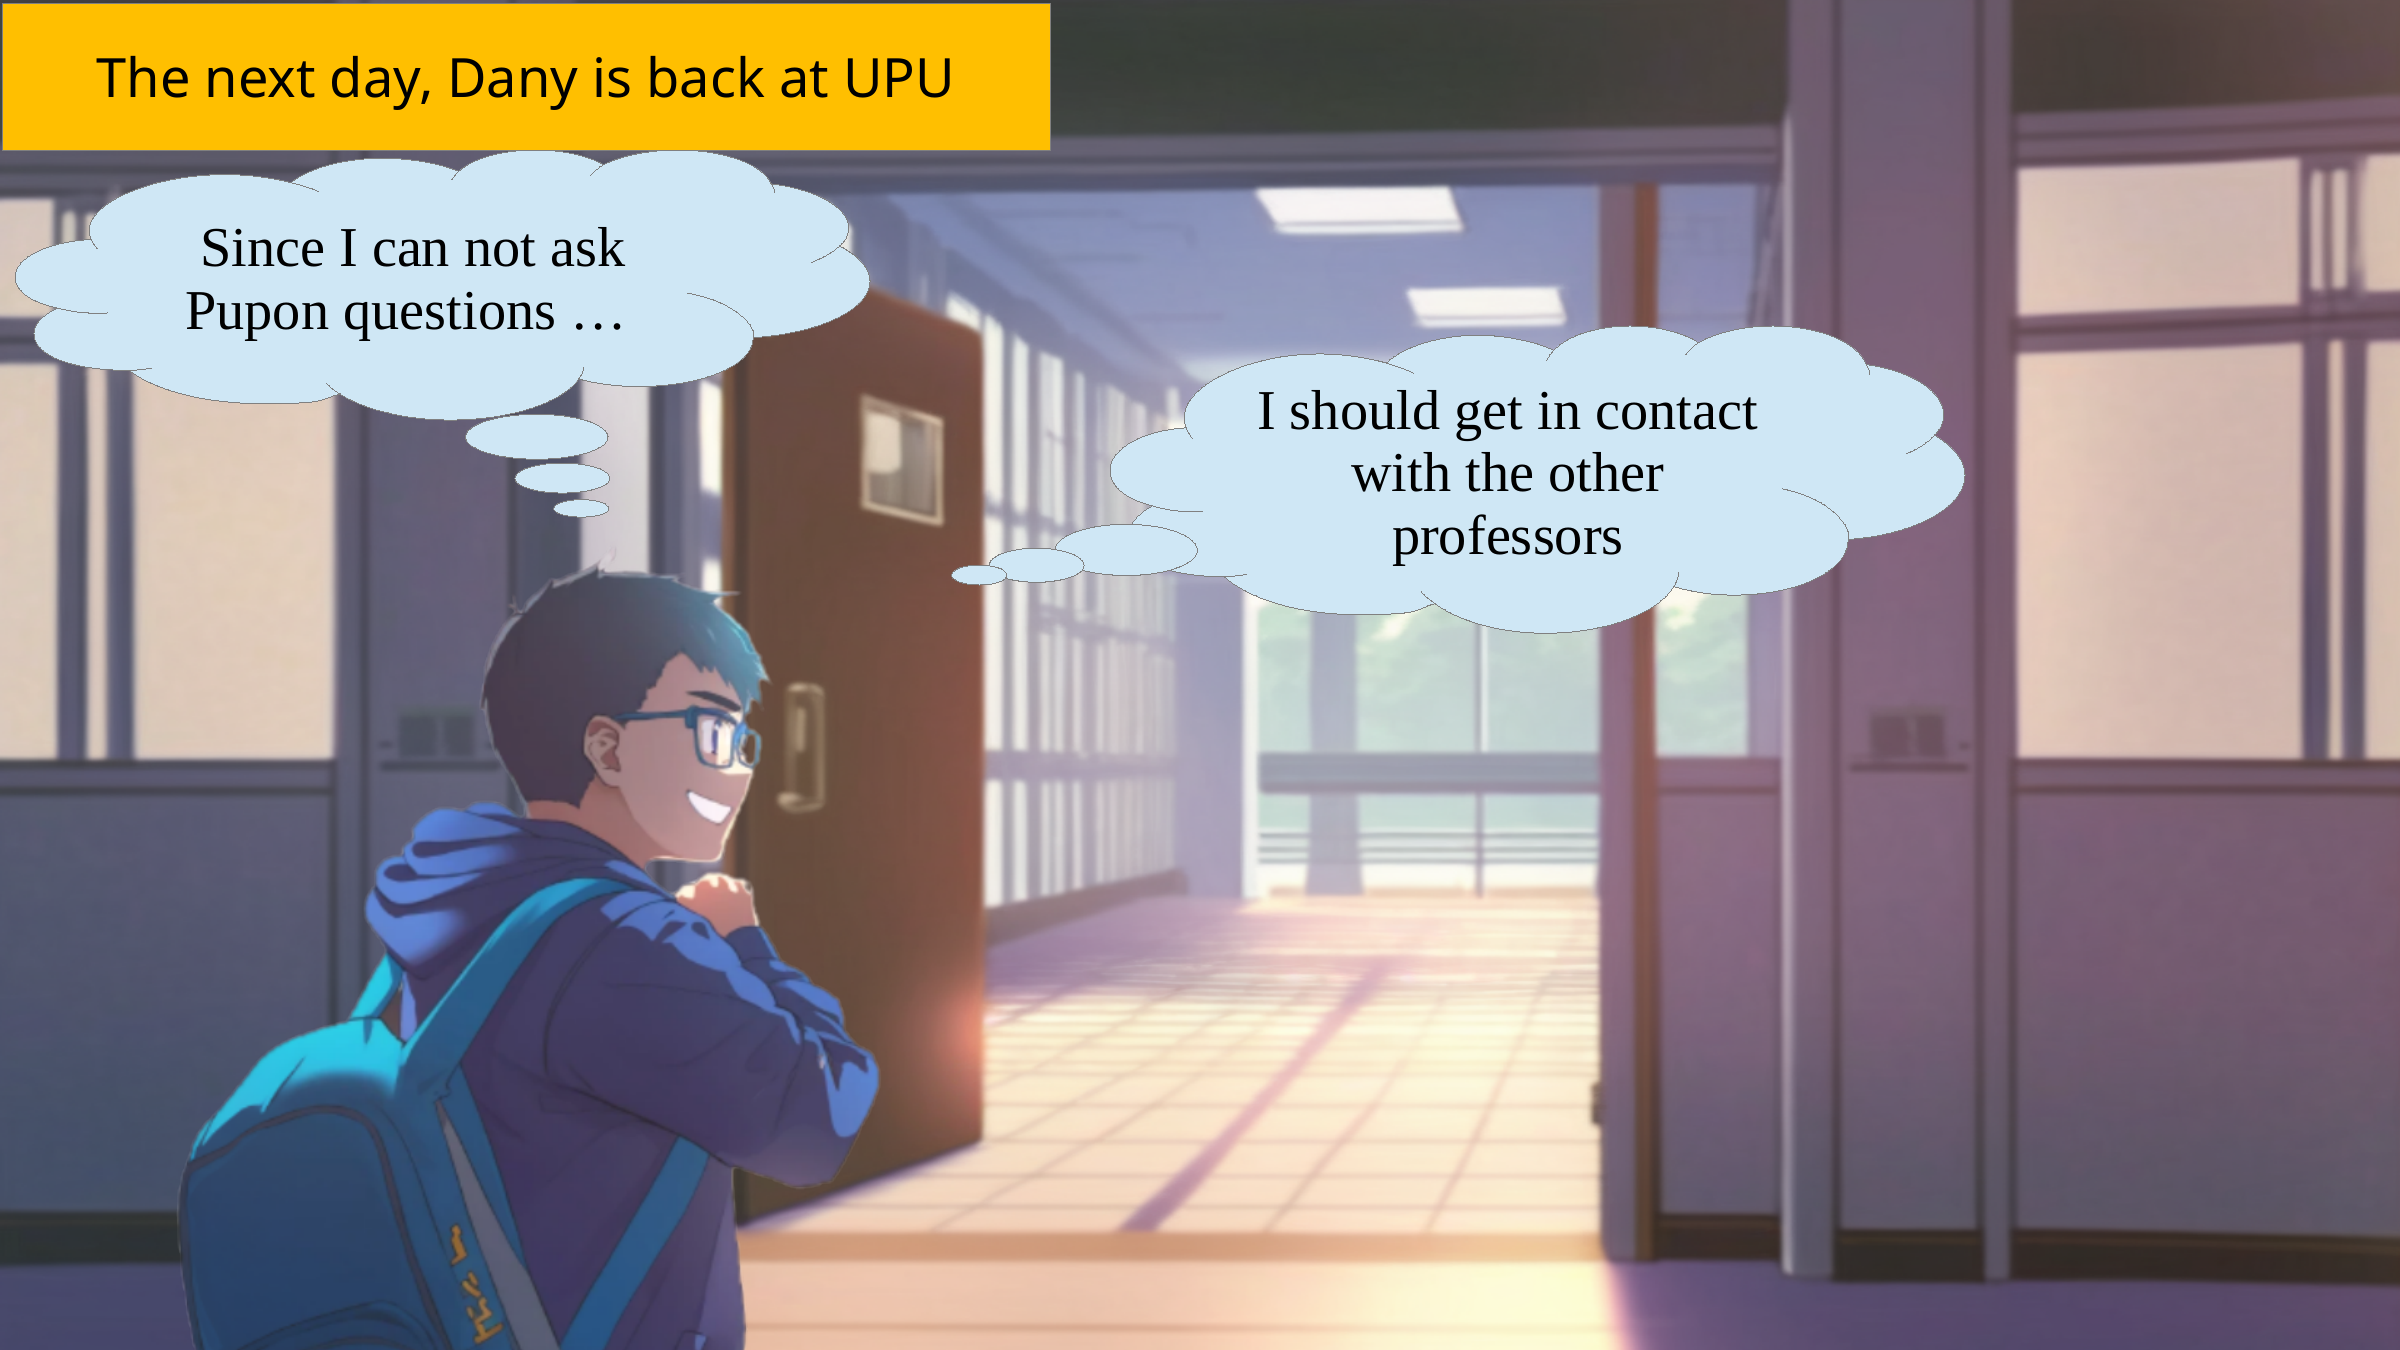

The next day, Dany is back at UPU
Since I can not ask Pupon questions …
I should get in contact with the other professors